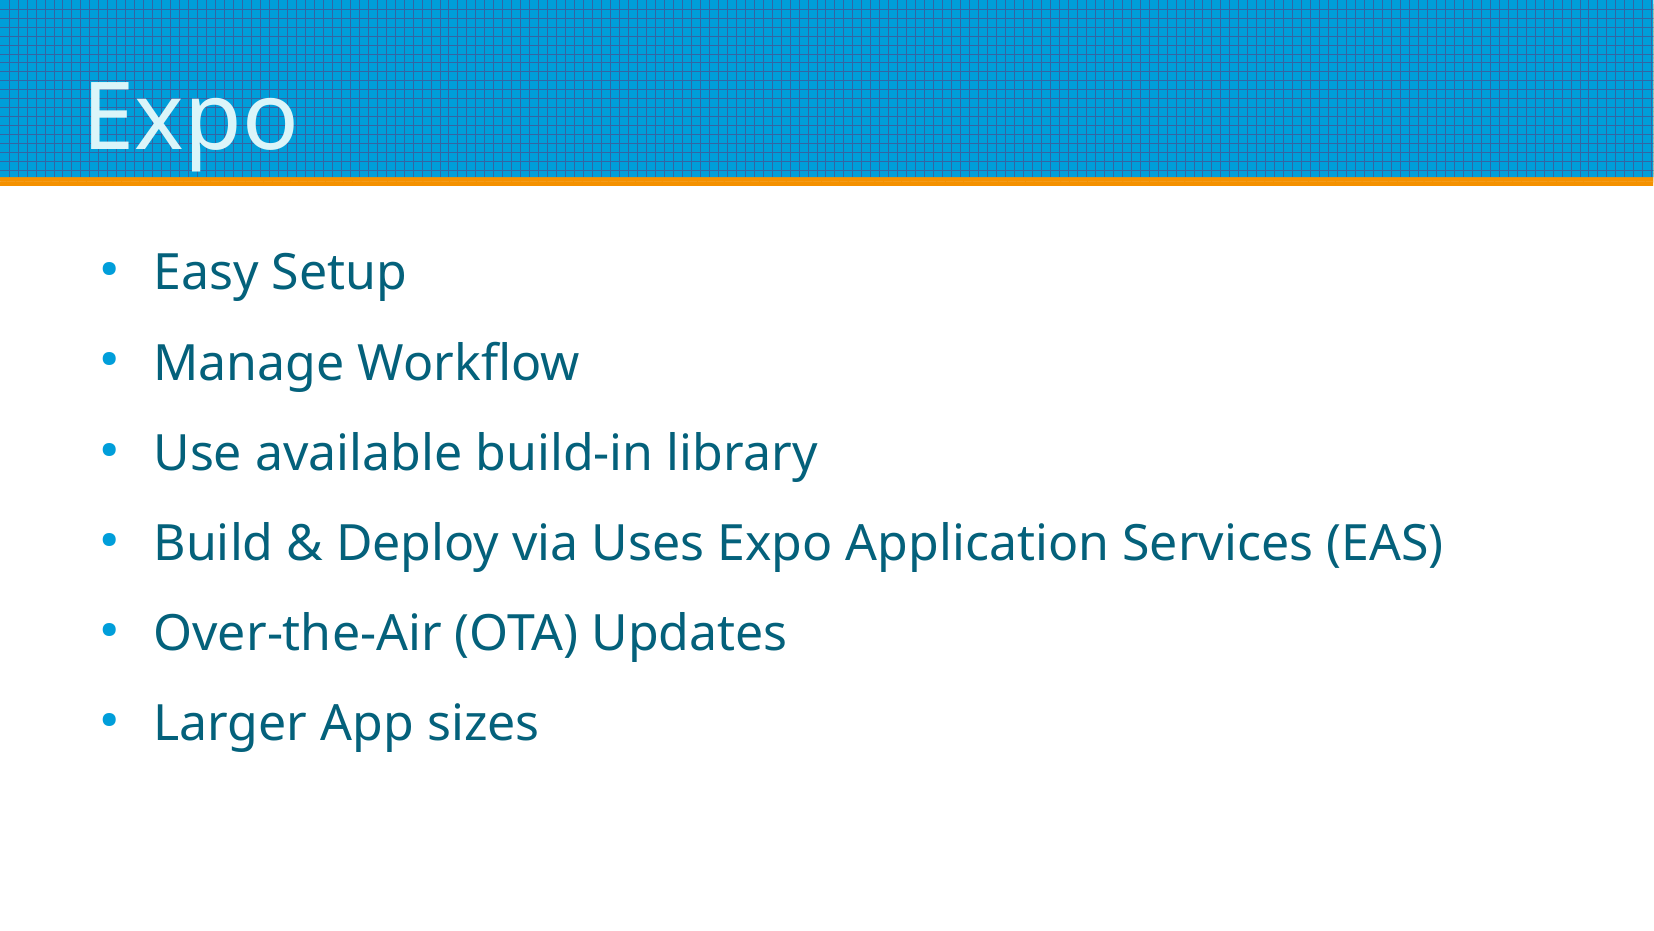

# Expo
Easy Setup
Manage Workflow
Use available build-in library
Build & Deploy via Uses Expo Application Services (EAS)
Over-the-Air (OTA) Updates
Larger App sizes